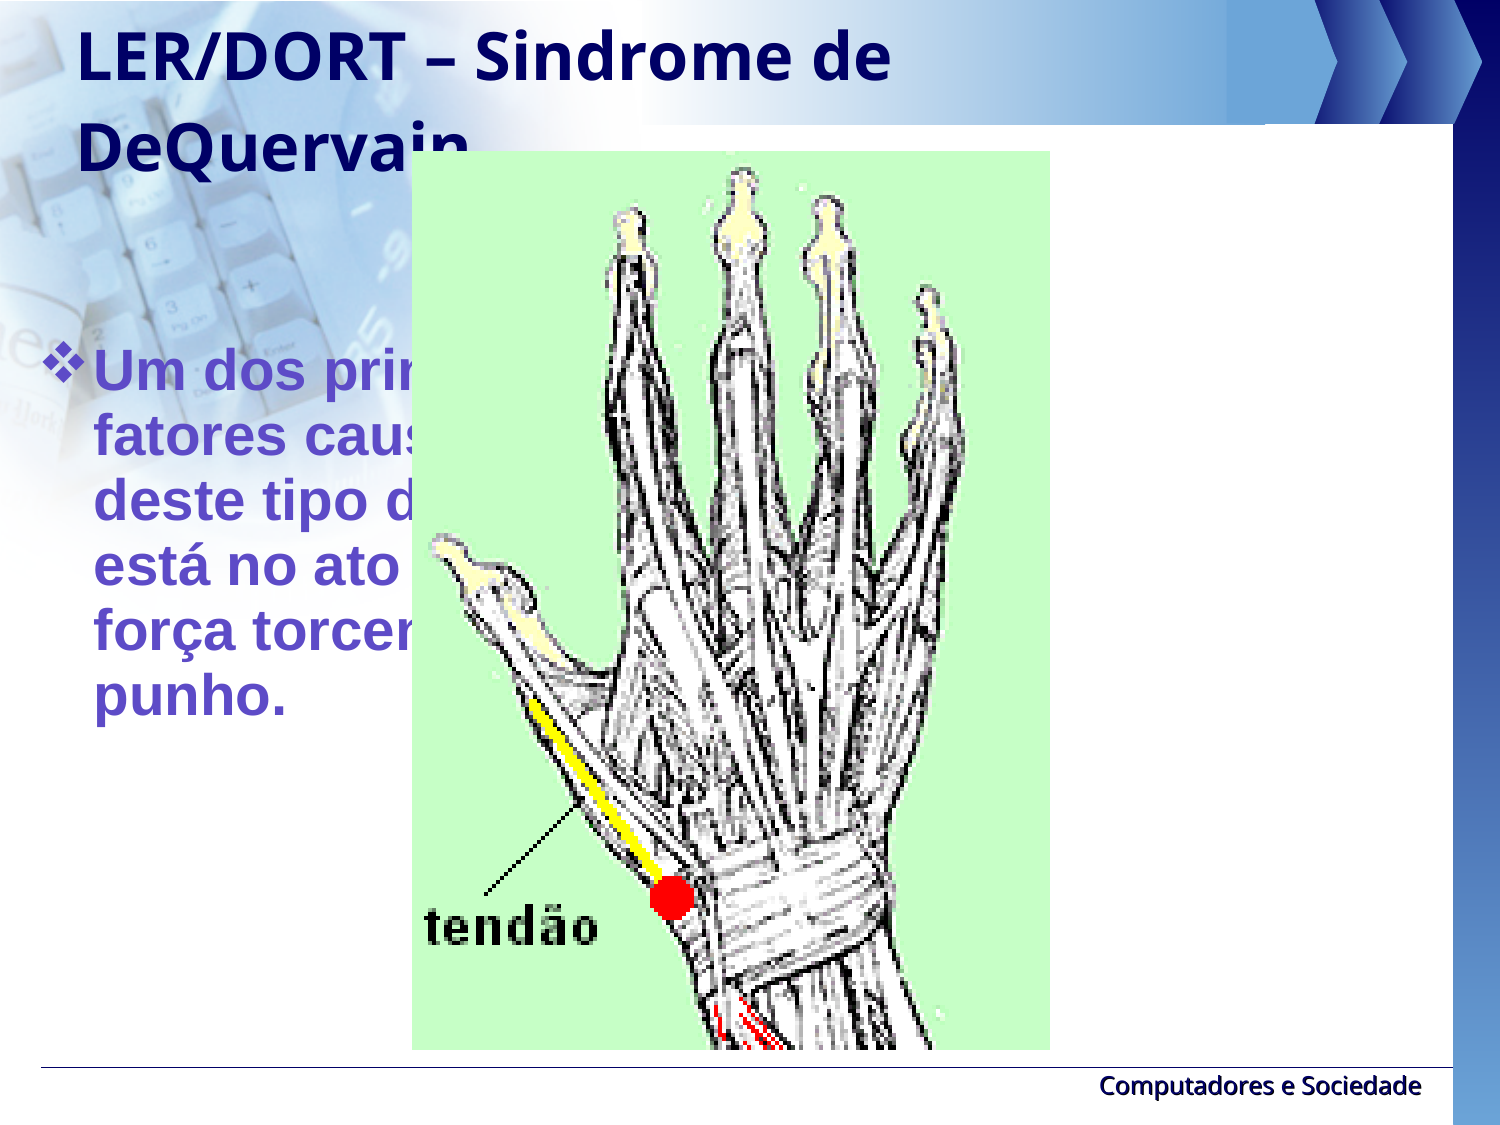

# LER/DORT – Sindrome de DeQuervain
Um dos principais fatores causadores deste tipo de lesão está no ato de fazer força torcendo o punho.